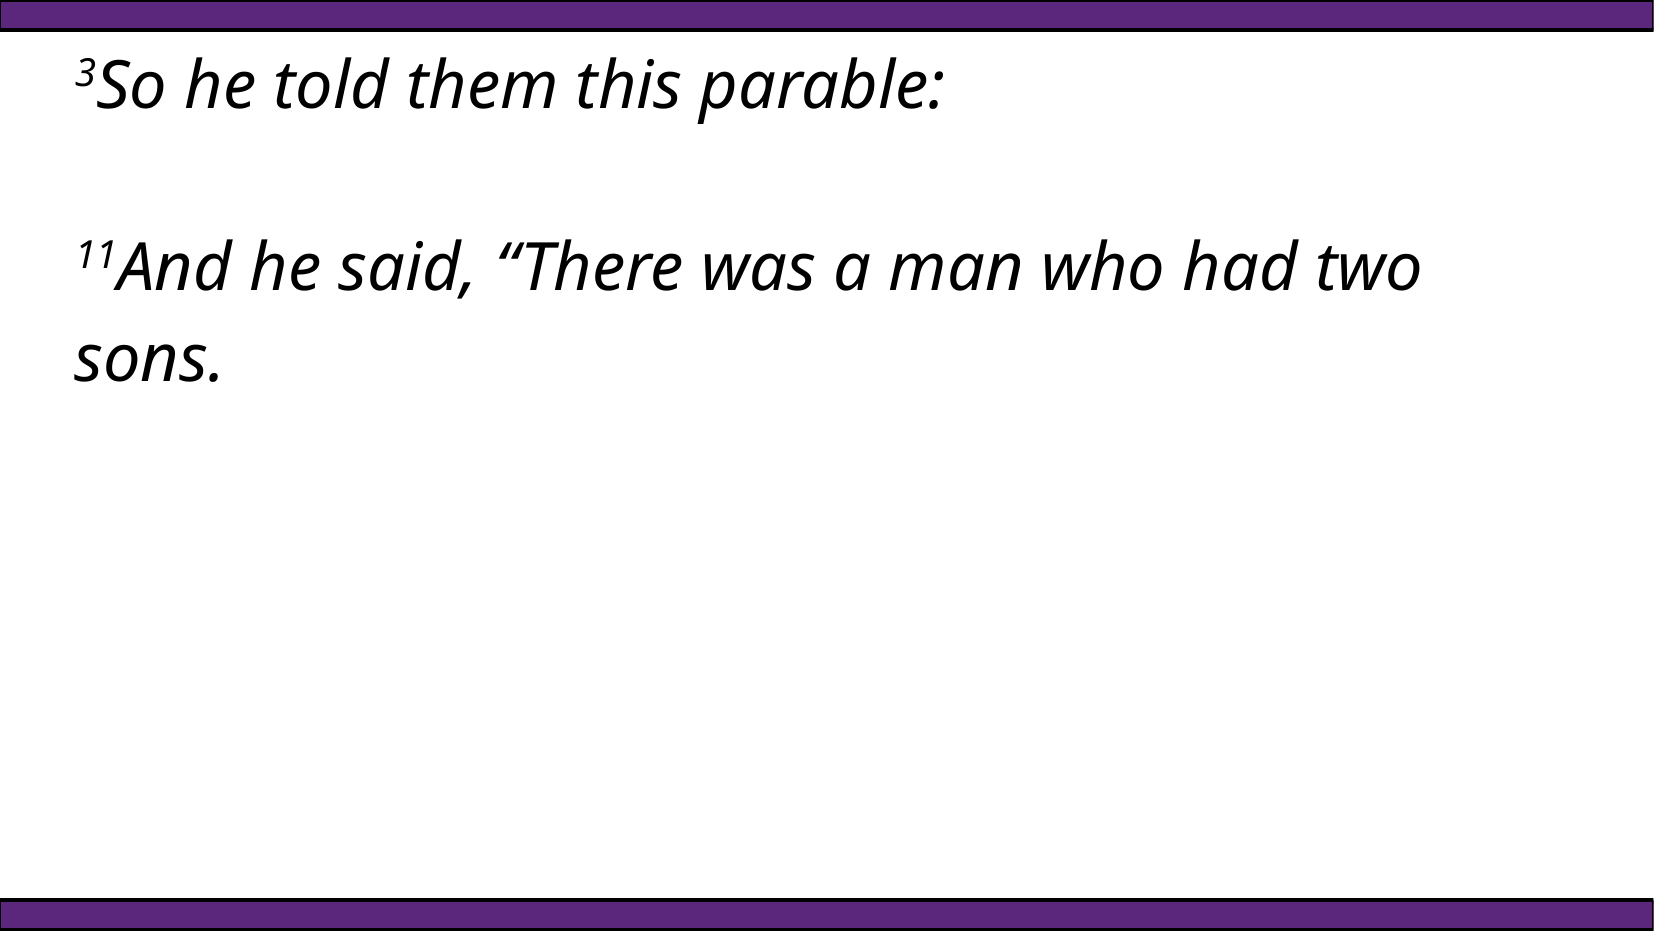

3So he told them this parable:
11And he said, “There was a man who had two sons.